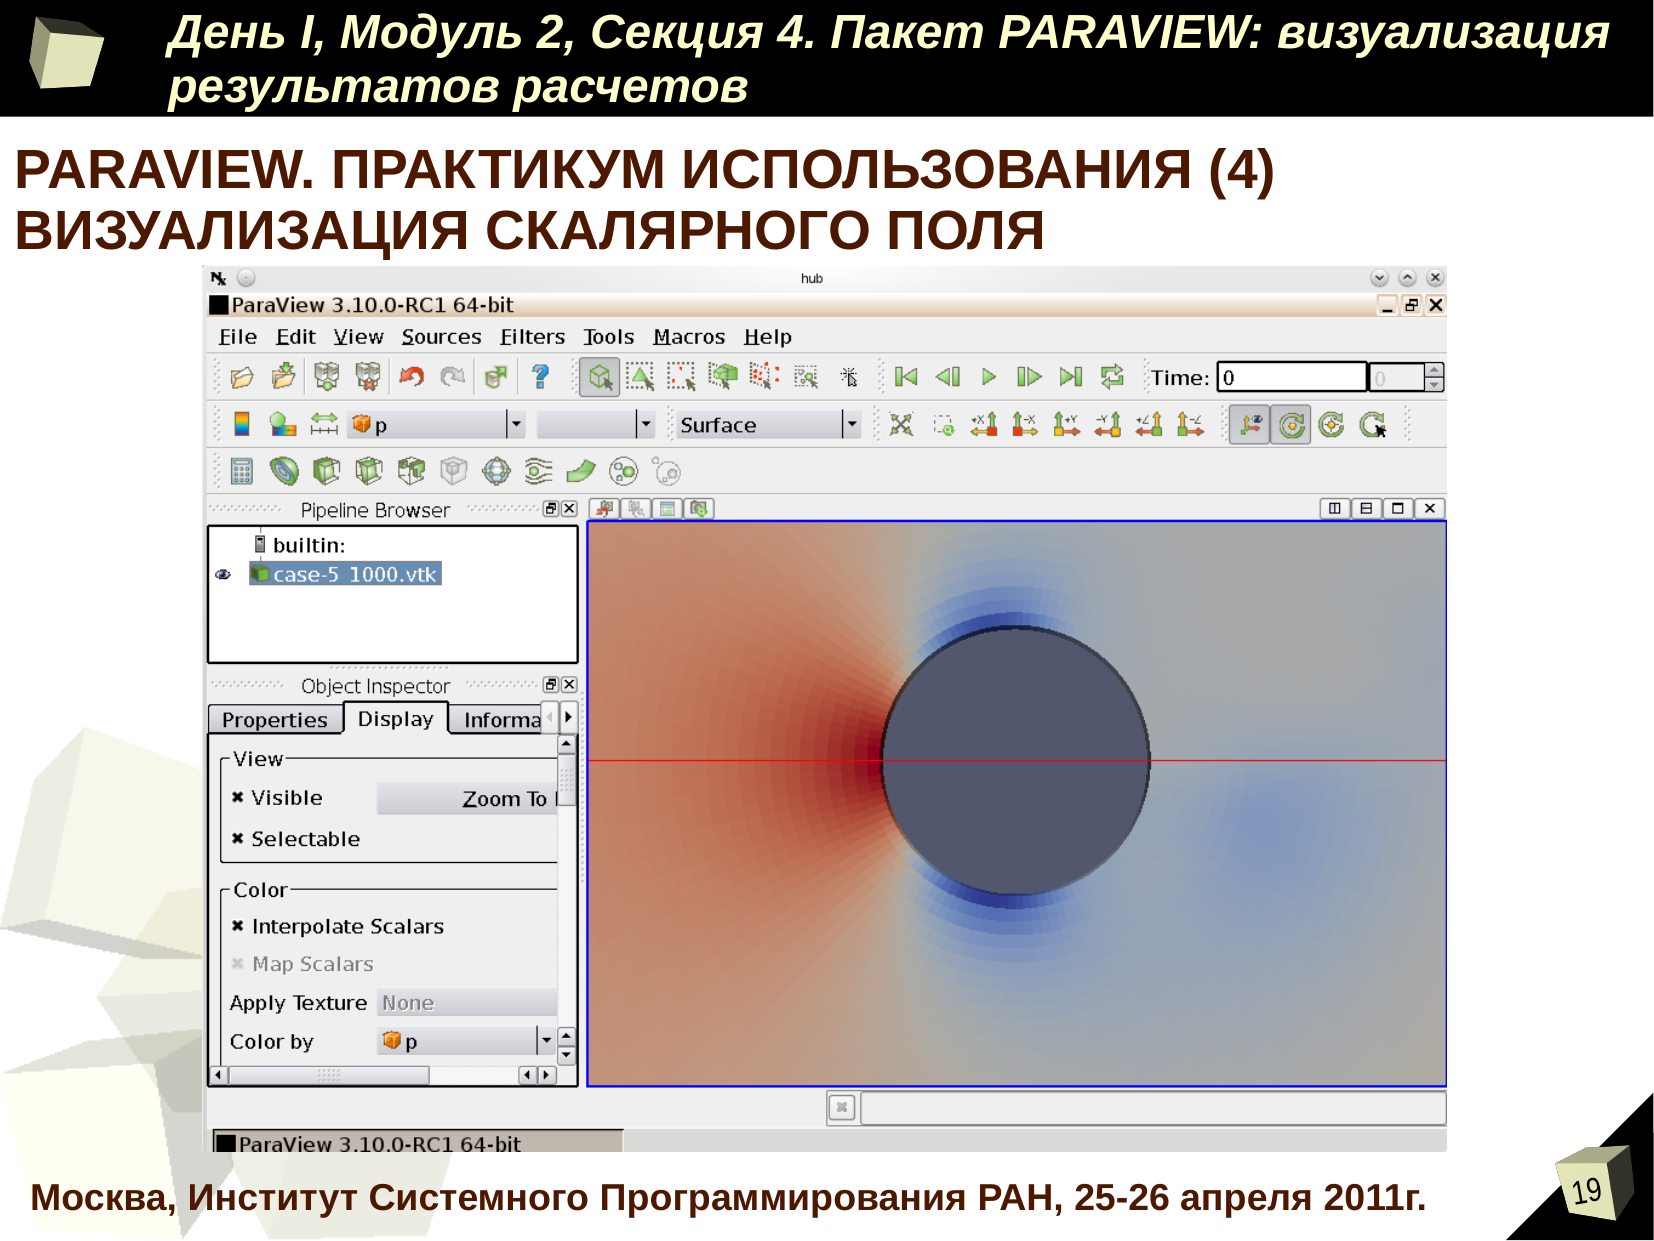

PARAVIEW. ПРАКТИКУМ ИСПОЛЬЗОВАНИЯ (4)
ВИЗУАЛИЗАЦИЯ СКАЛЯРНОГО ПОЛЯ